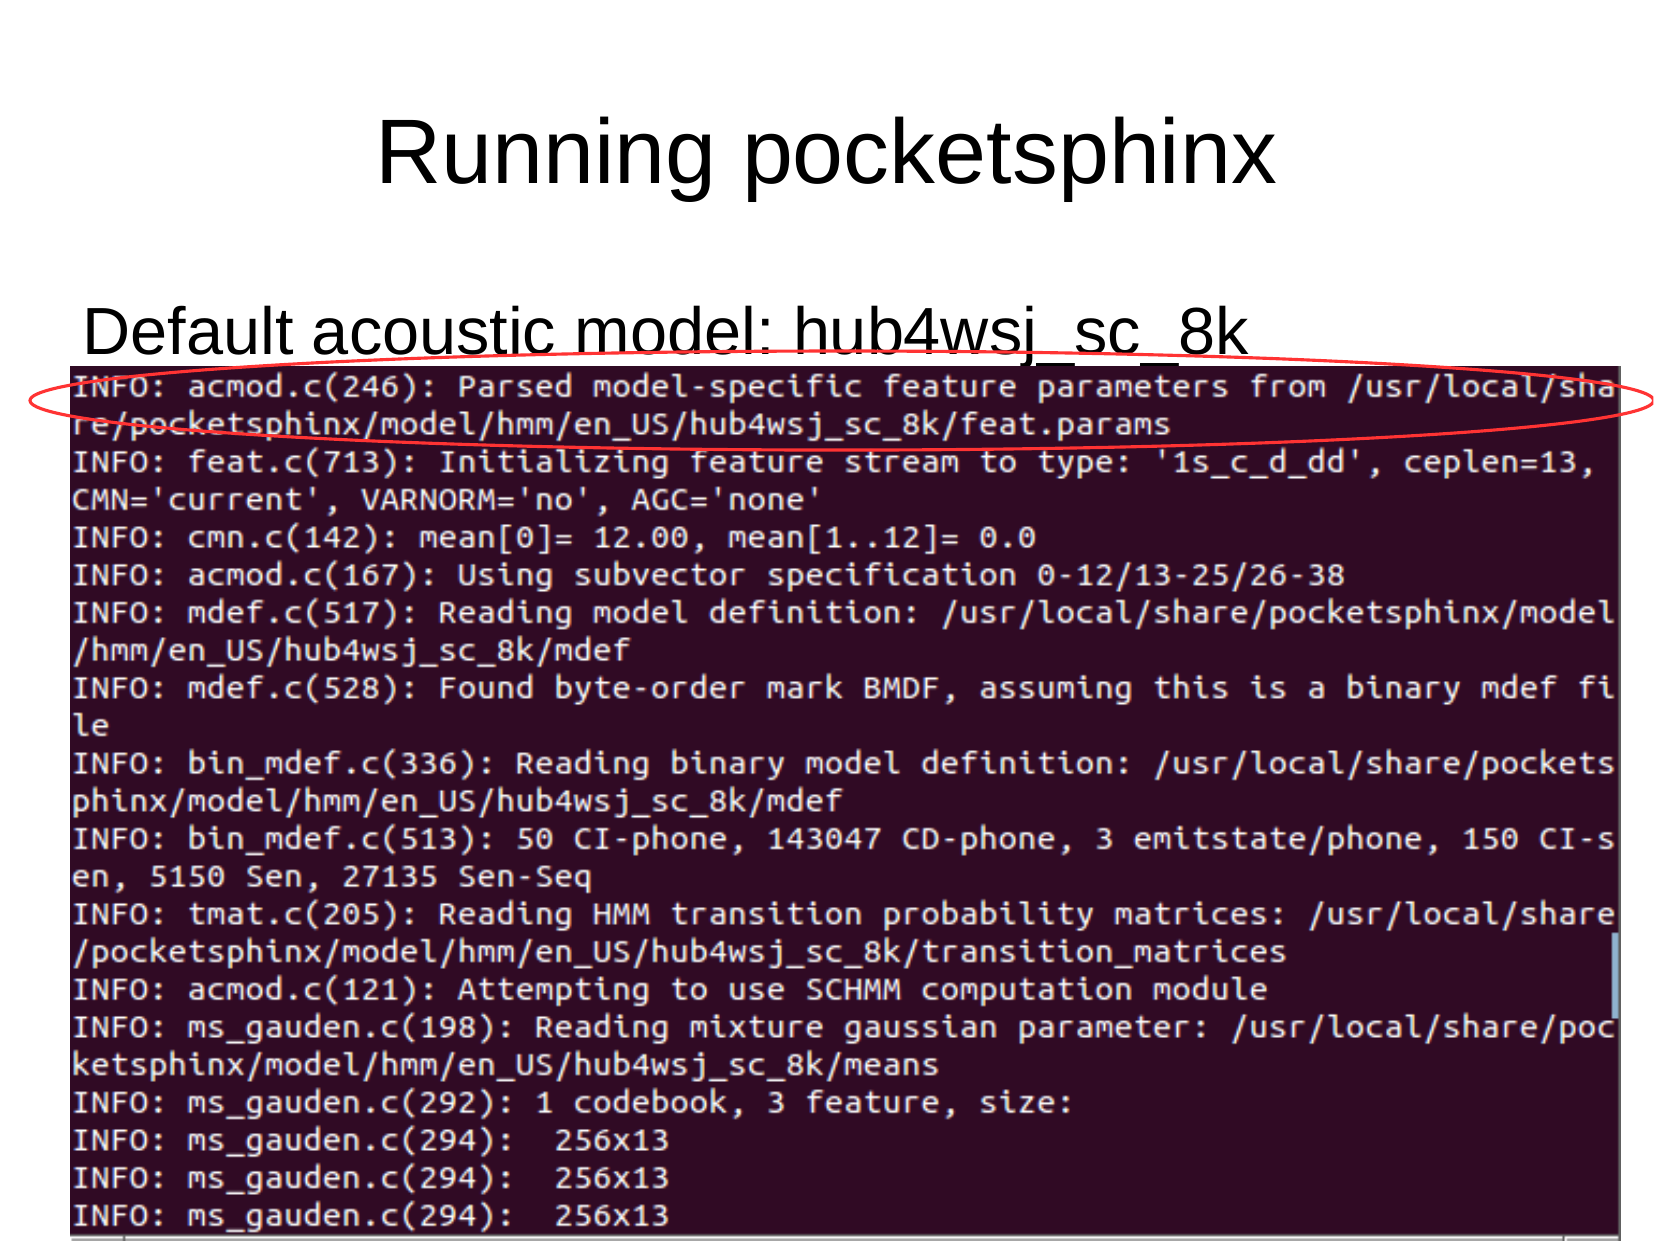

# Running pocketsphinx
Default acoustic model: hub4wsj_sc_8k